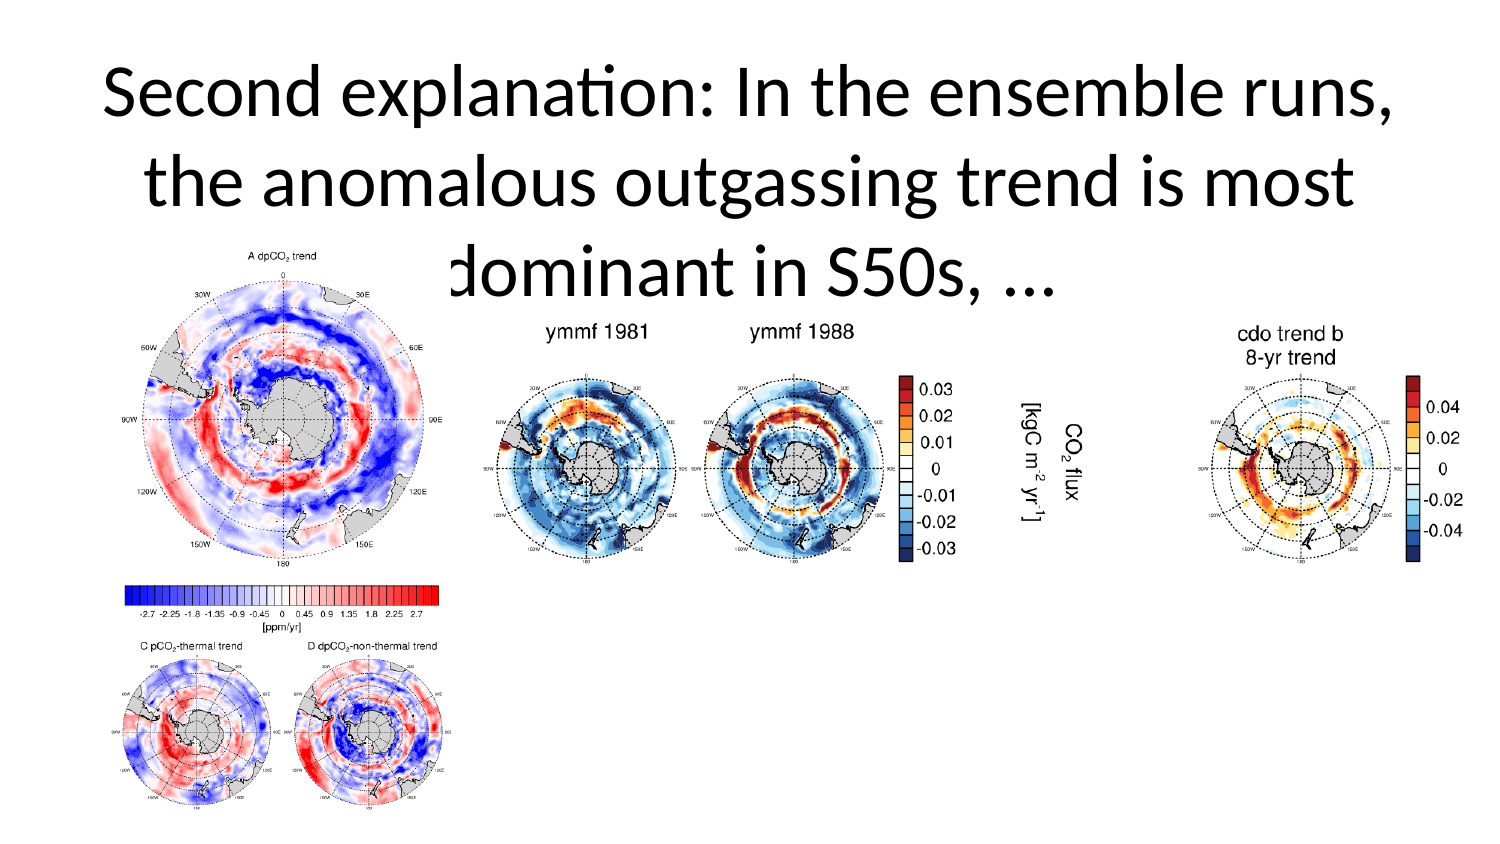

# Second explanation: In the ensemble runs, the anomalous outgassing trend is most dominant in S50s, ...